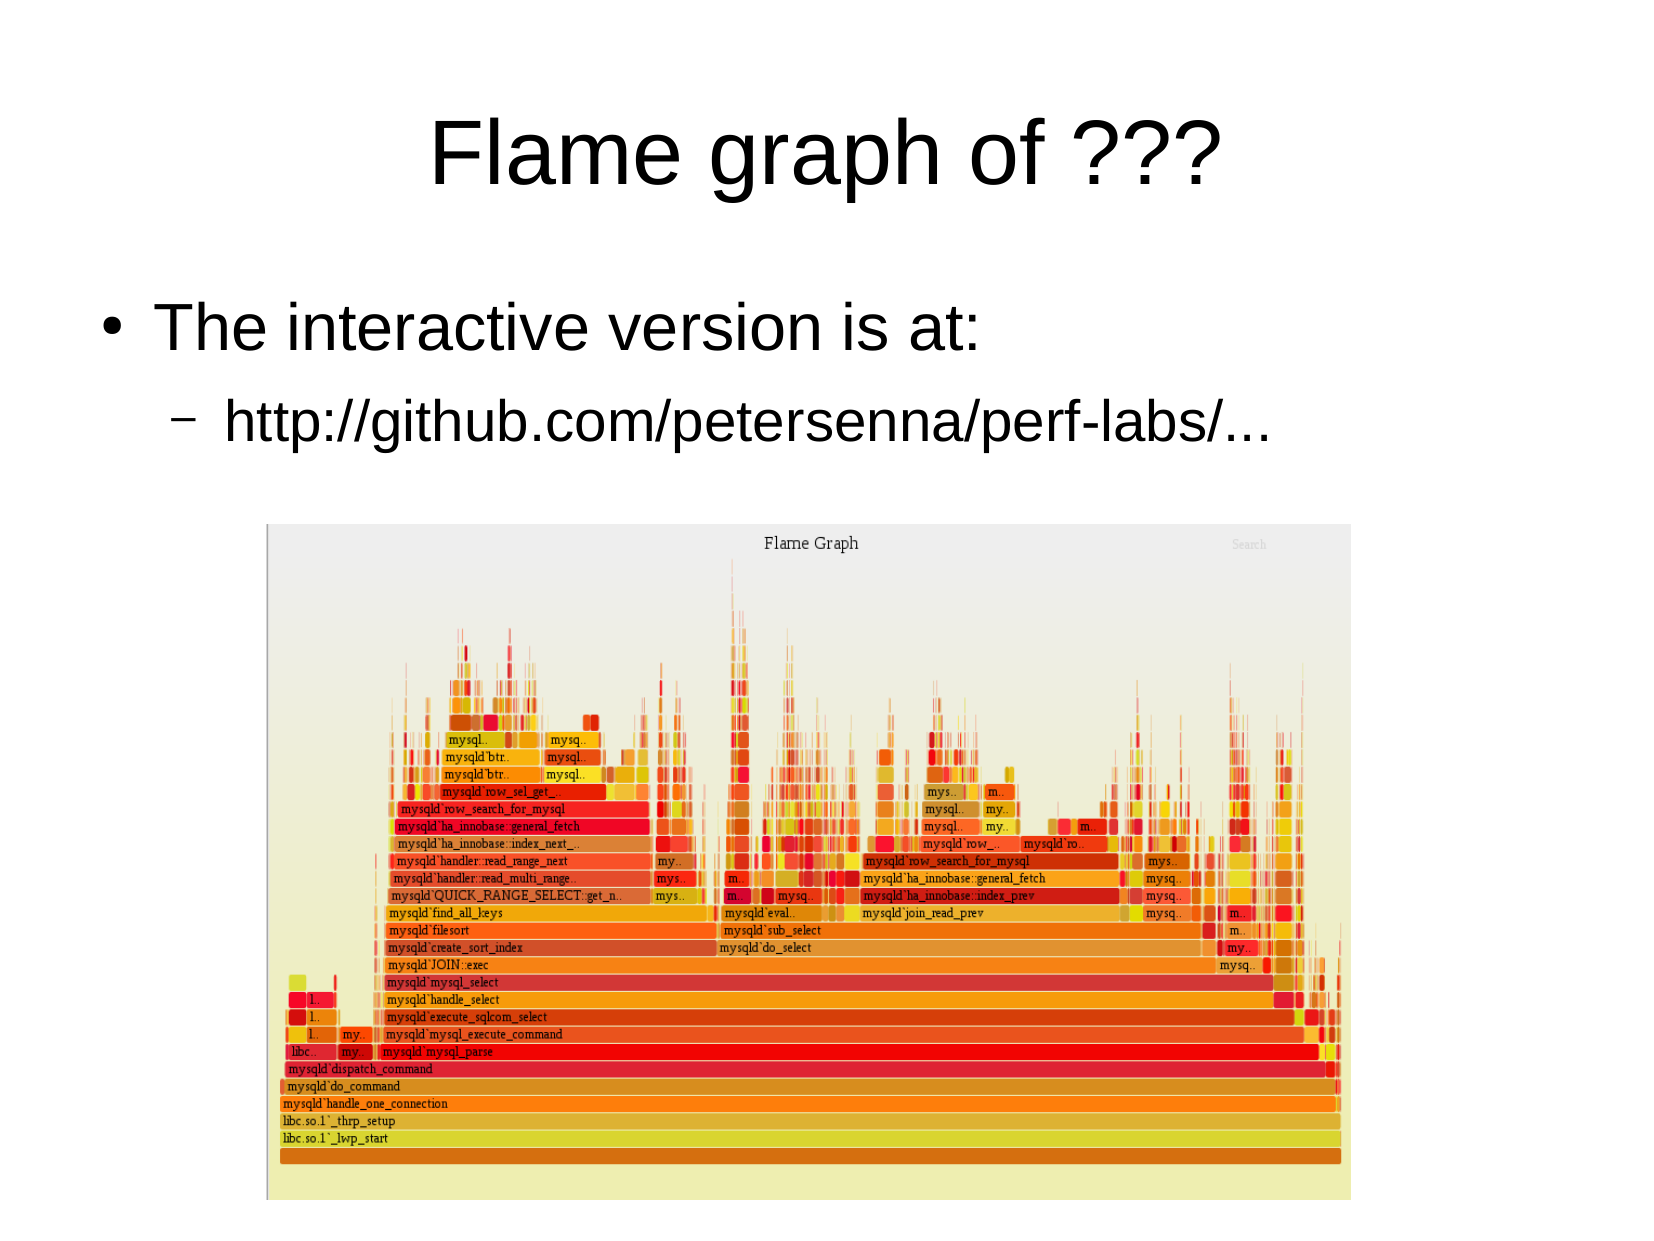

# Flame graph of ???
The interactive version is at:
http://github.com/petersenna/perf-labs/...